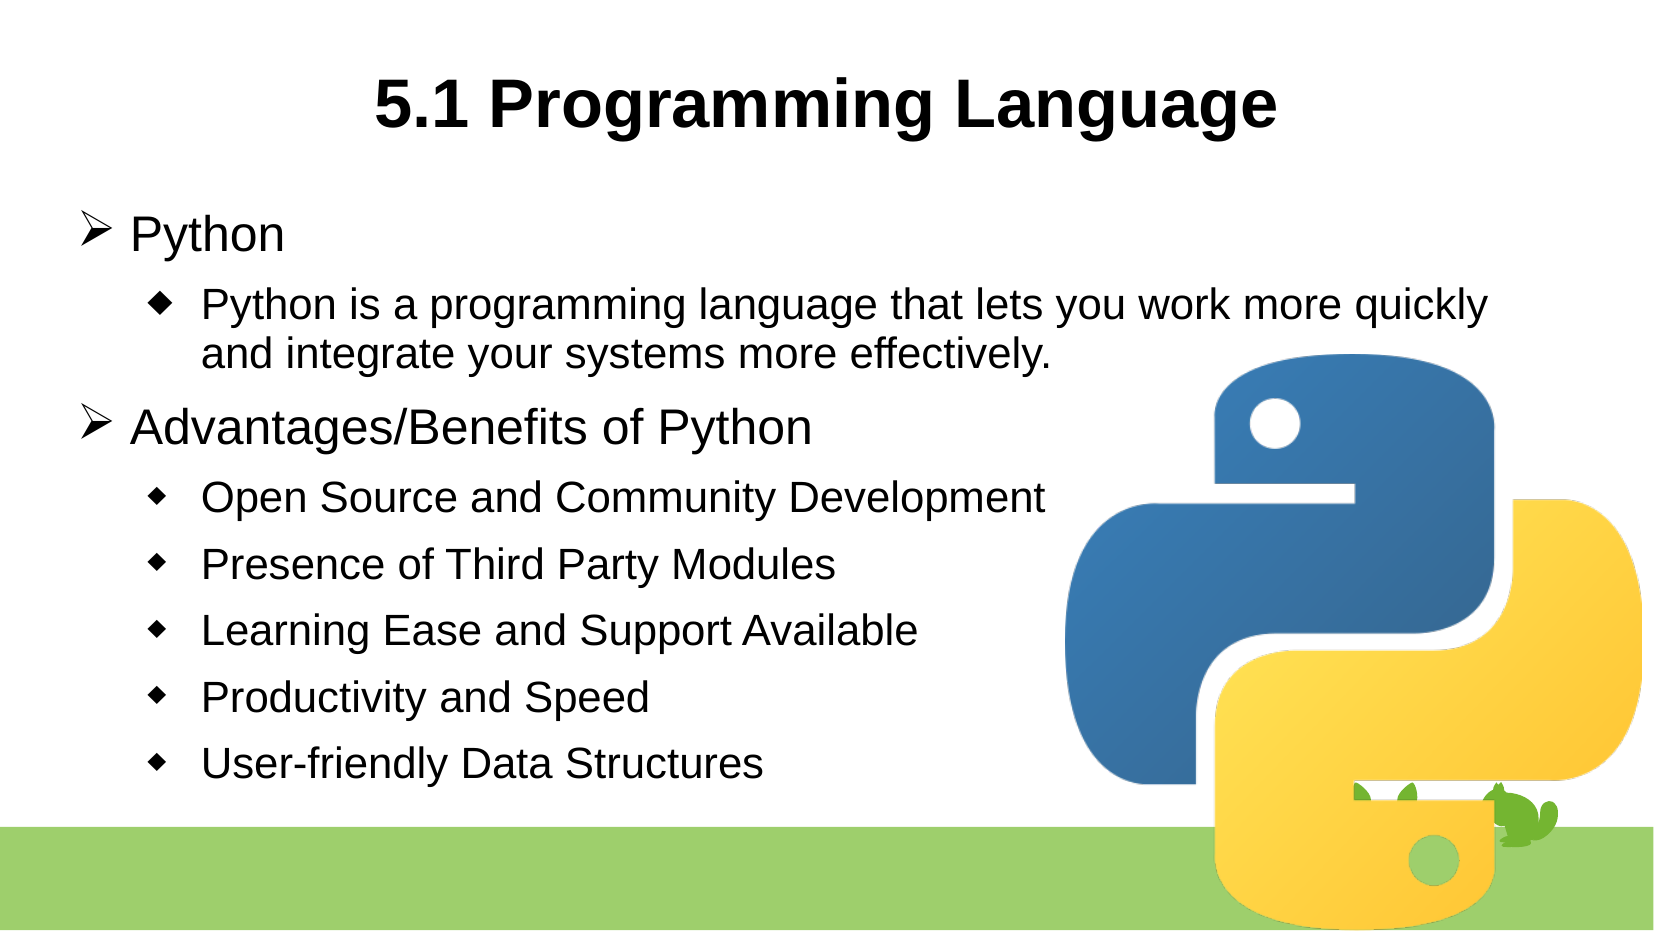

# 5.1 Programming Language
Python
Python is a programming language that lets you work more quickly and integrate your systems more effectively.
Advantages/Benefits of Python
Open Source and Community Development
Presence of Third Party Modules
Learning Ease and Support Available
Productivity and Speed
User-friendly Data Structures